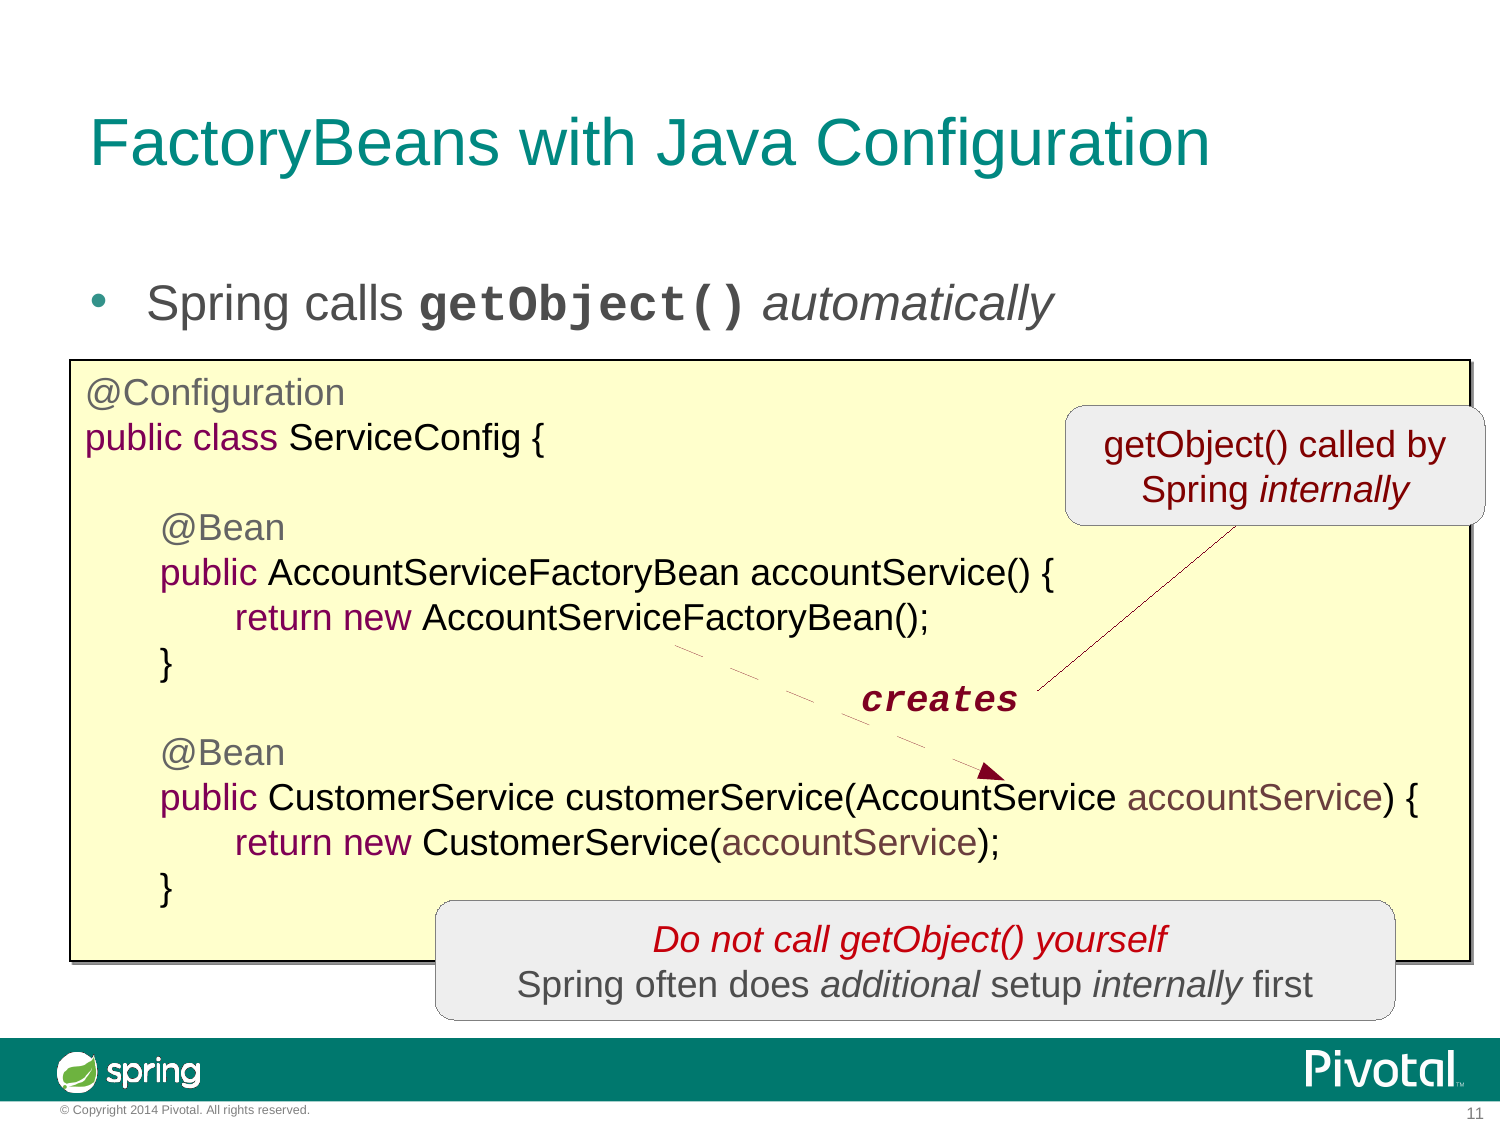

# FactoryBeans with Java Configuration
Spring calls getObject() automatically
@Configuration
public class ServiceConfig {
	@Bean
	public AccountServiceFactoryBean accountService() {
		return new AccountServiceFactoryBean();
	}
	@Bean
	public CustomerService customerService(AccountService accountService) {
		return new CustomerService(accountService);
	}
getObject() called by Spring internally
creates
Do not call getObject() yourself
Spring often does additional setup internally first